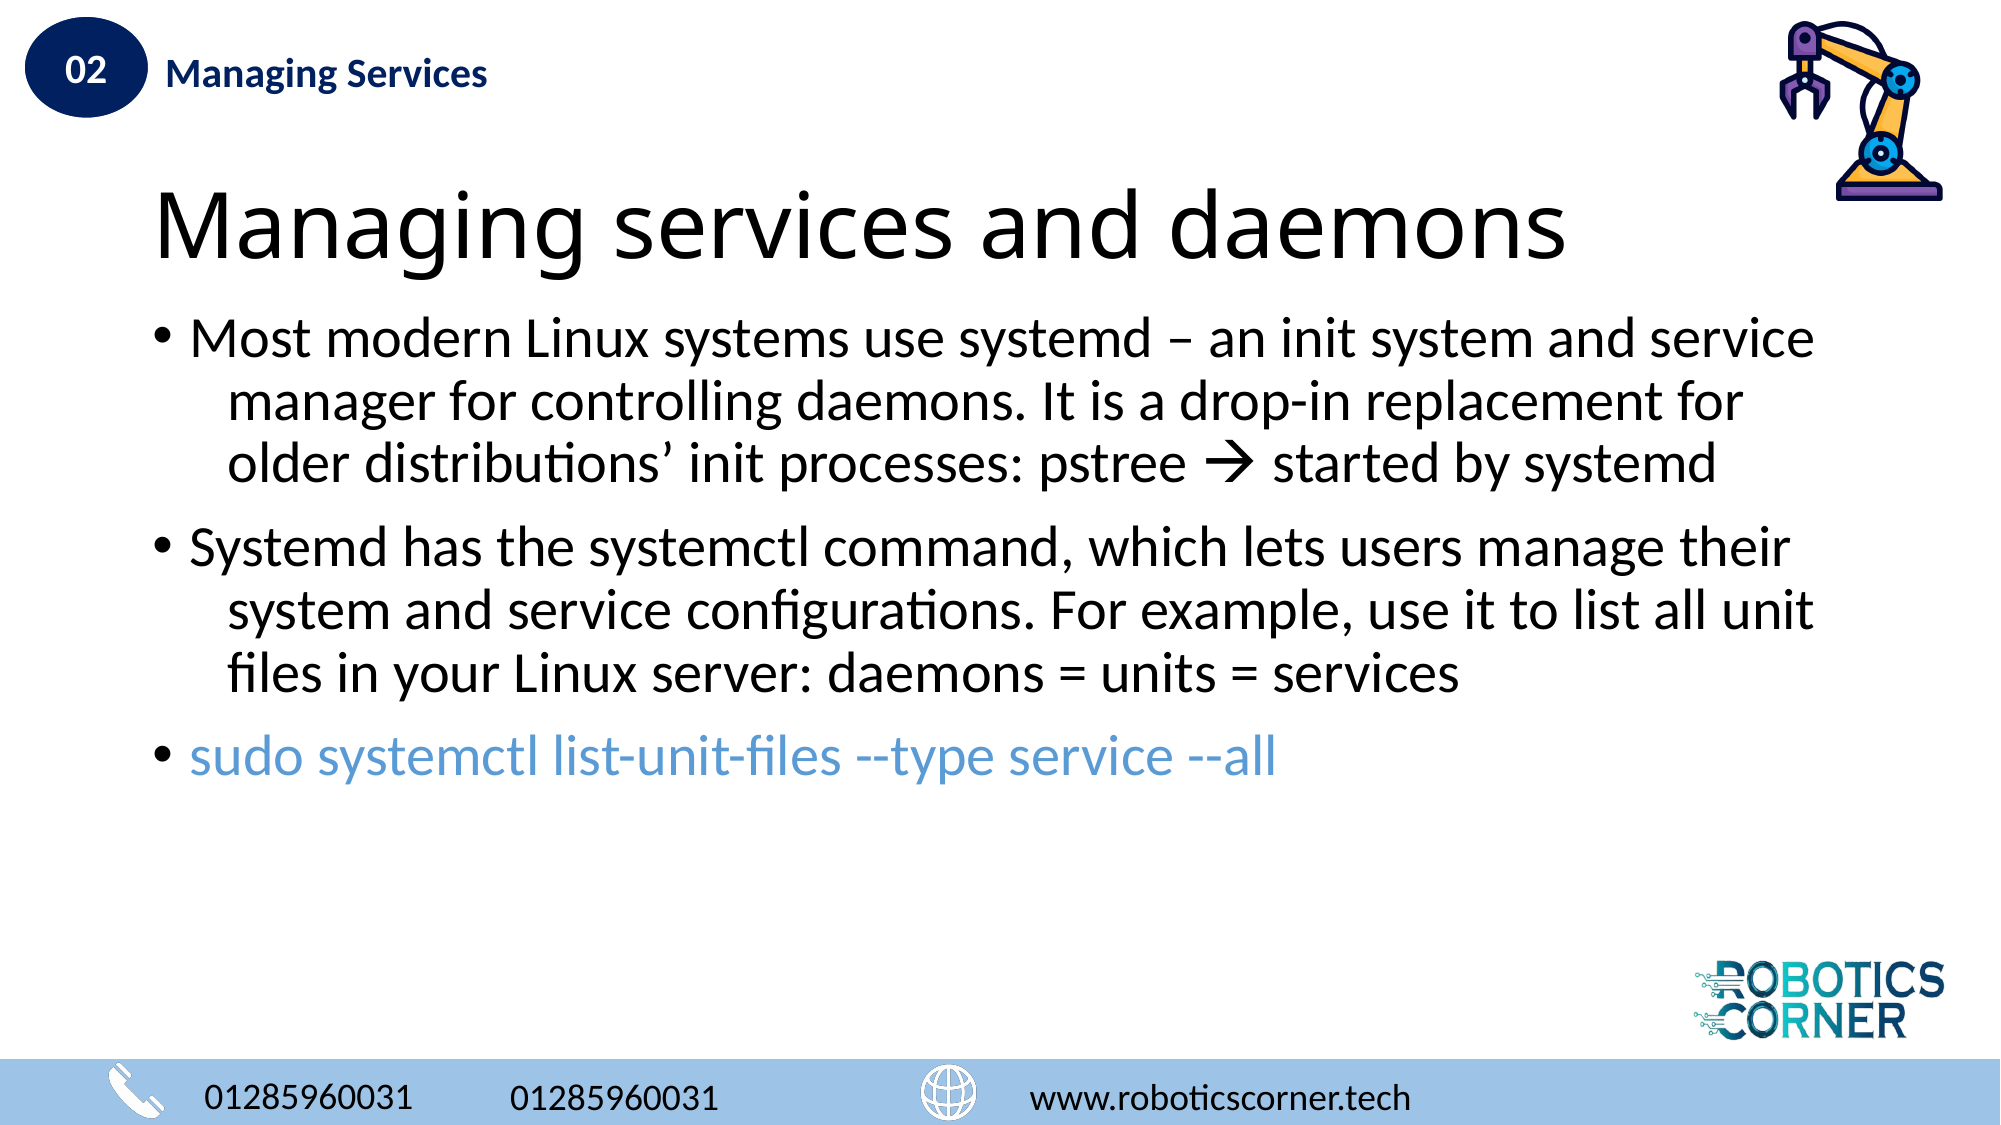

02
Managing Services
# Managing services and daemons
Most modern Linux systems use systemd – an init system and service manager for controlling daemons. It is a drop-in replacement for older distributions’ init processes: pstree  started by systemd
Systemd has the systemctl command, which lets users manage their system and service configurations. For example, use it to list all unit files in your Linux server: daemons = units = services
sudo systemctl list-unit-files --type service --all
01285960031
01285960031
www.roboticscorner.tech